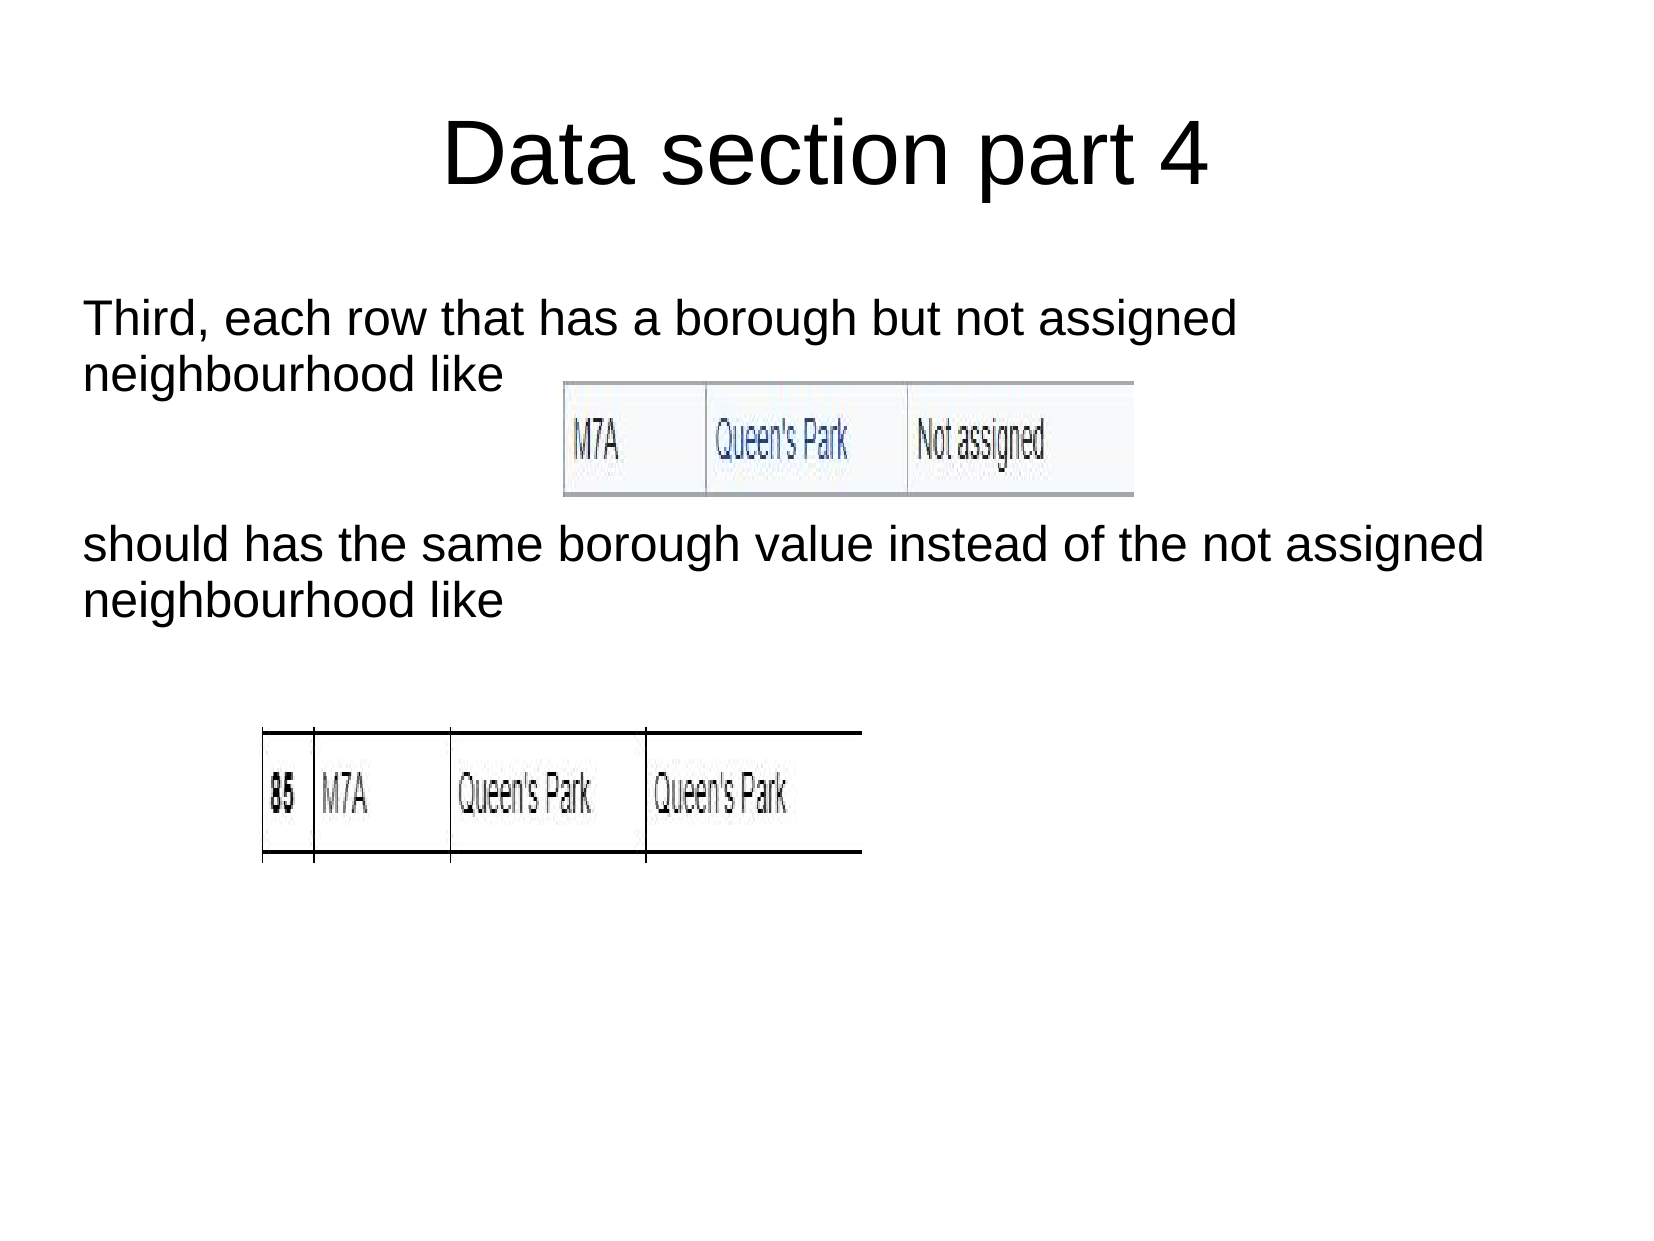

# Data section part 4
Third, each row that has a borough but not assigned neighbourhood like
should has the same borough value instead of the not assigned neighbourhood like